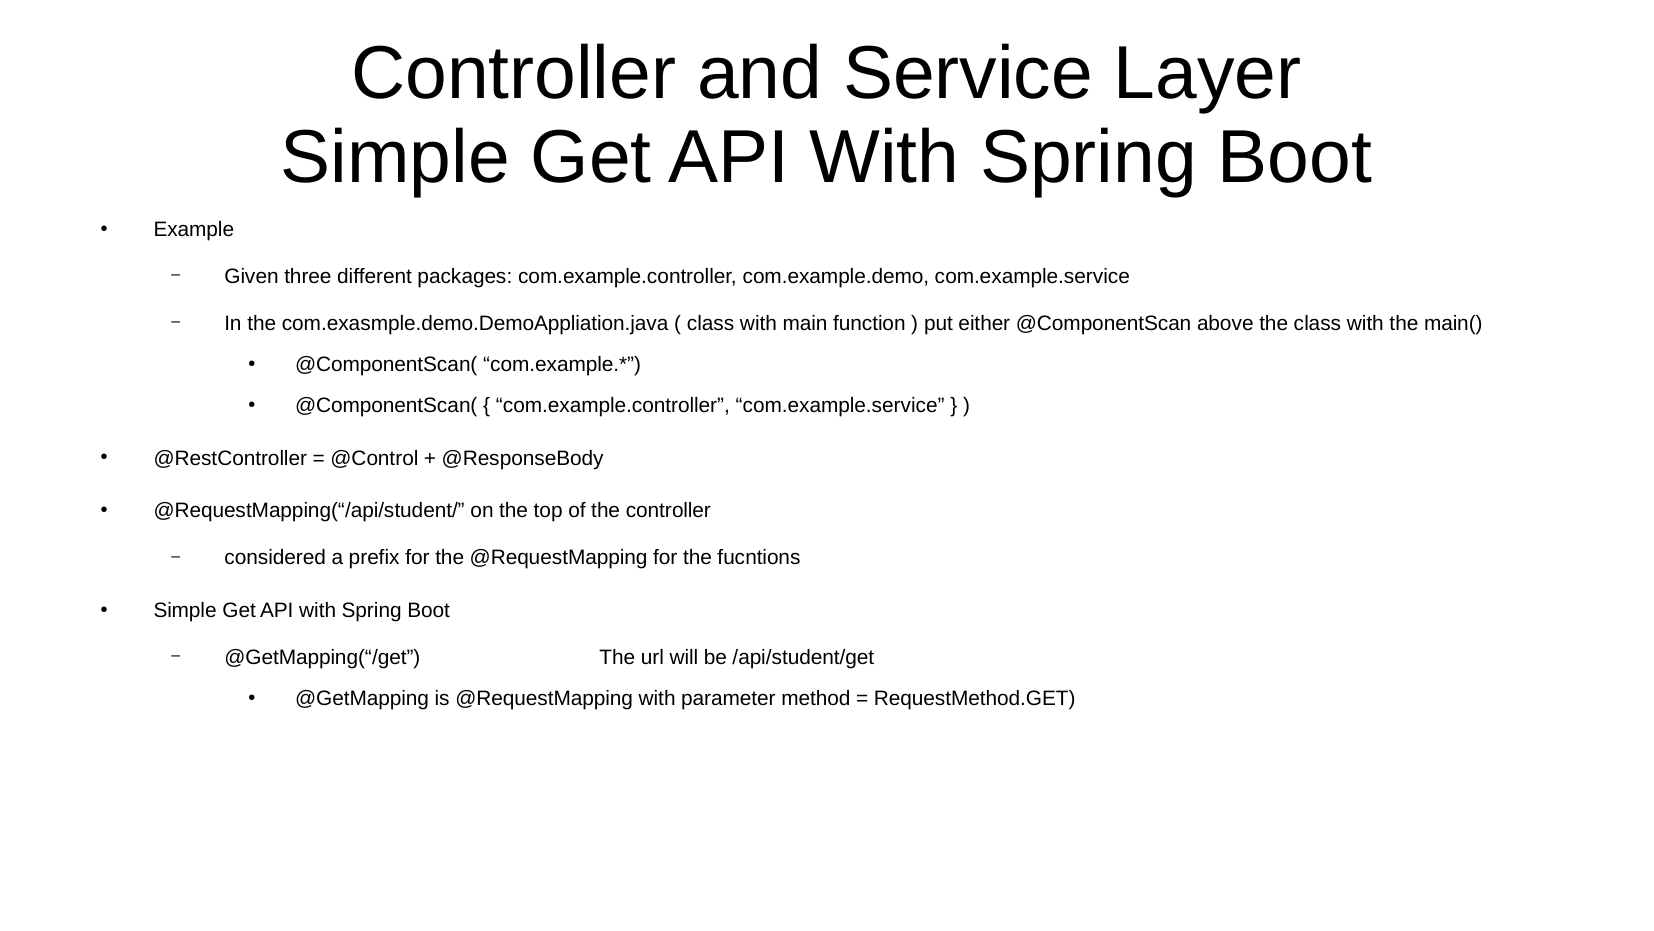

# Controller and Service Layer Simple Get API With Spring Boot
Example
Given three different packages: com.example.controller, com.example.demo, com.example.service
In the com.exasmple.demo.DemoAppliation.java ( class with main function ) put either @ComponentScan above the class with the main()
@ComponentScan( “com.example.*”)
@ComponentScan( { “com.example.controller”, “com.example.service” } )
@RestController = @Control + @ResponseBody
@RequestMapping(“/api/student/” on the top of the controller
considered a prefix for the @RequestMapping for the fucntions
Simple Get API with Spring Boot
@GetMapping(“/get”)			The url will be /api/student/get
@GetMapping is @RequestMapping with parameter method = RequestMethod.GET)